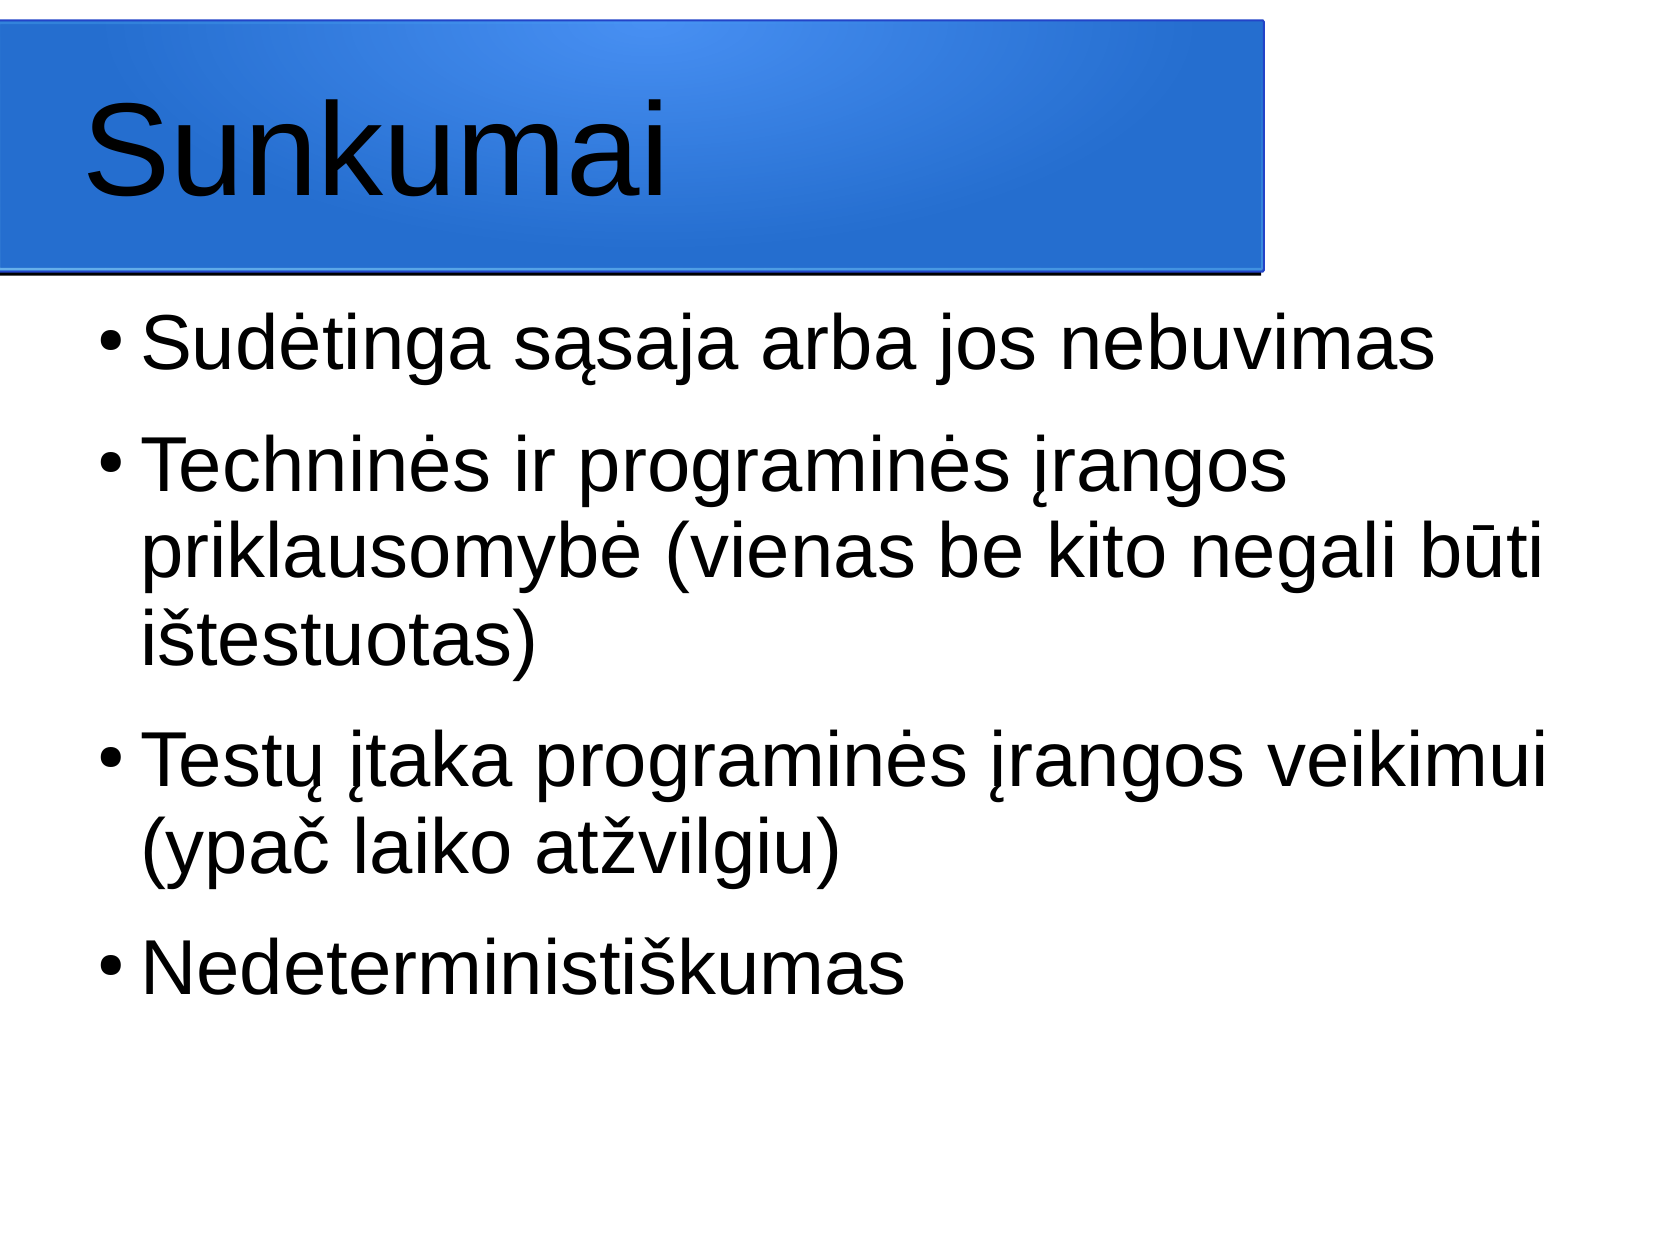

# Sunkumai
Sudėtinga sąsaja arba jos nebuvimas
Techninės ir programinės įrangos priklausomybė (vienas be kito negali būti ištestuotas)
Testų įtaka programinės įrangos veikimui (ypač laiko atžvilgiu)
Nedeterministiškumas